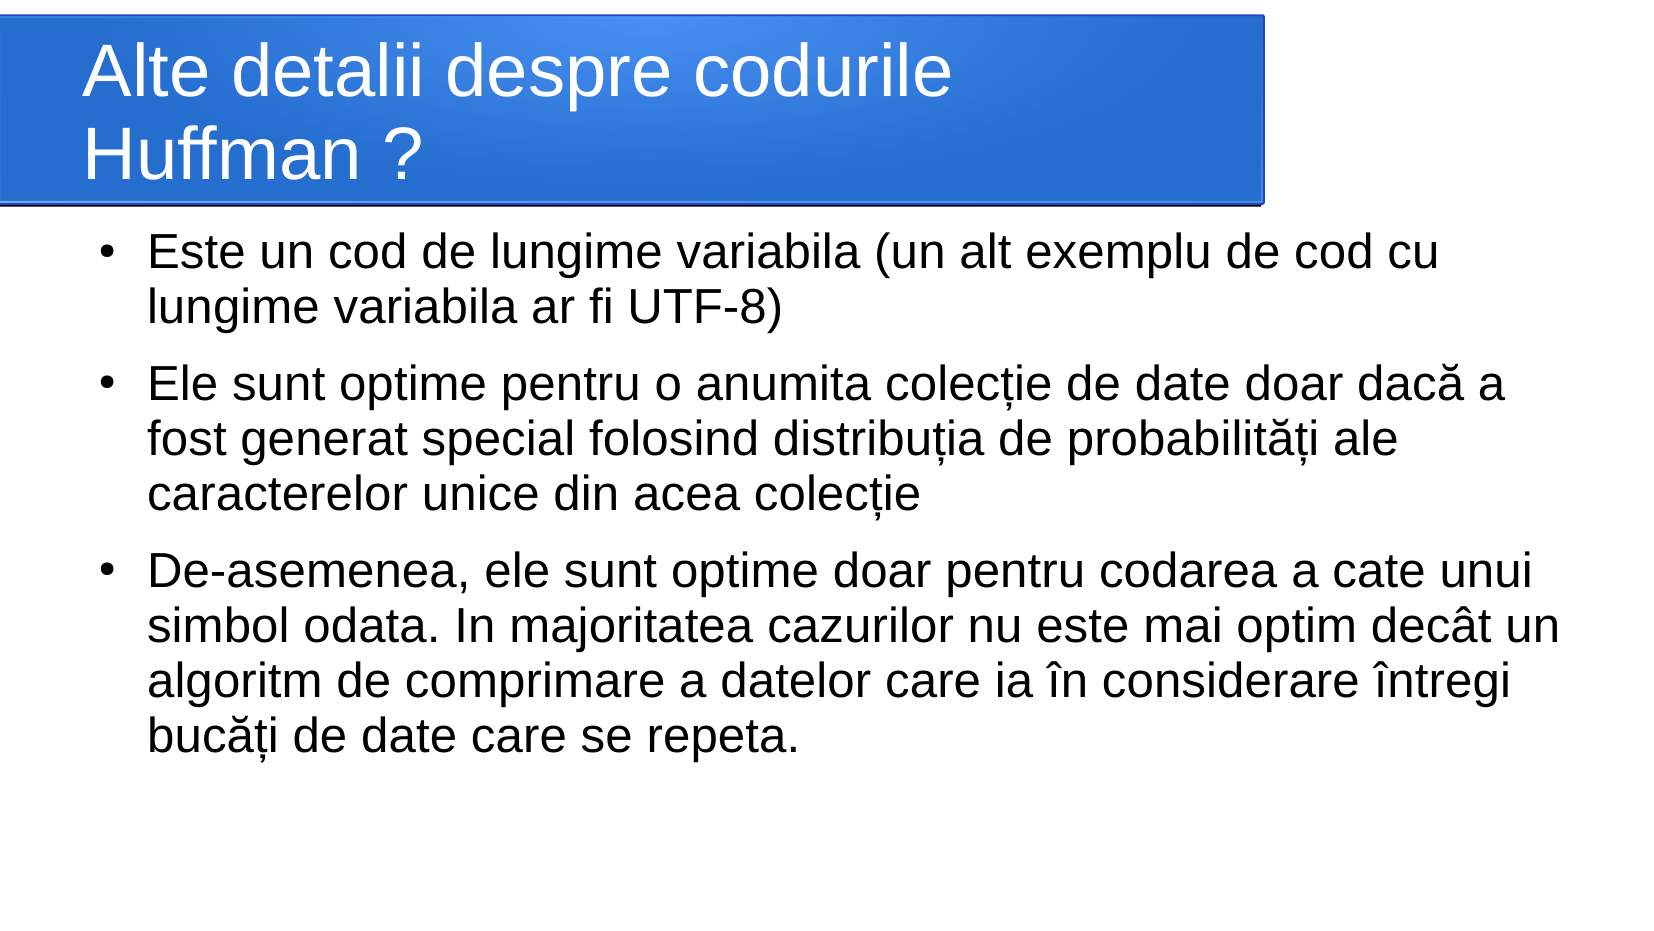

# Alte detalii despre codurile Huffman ?
Este un cod de lungime variabila (un alt exemplu de cod cu lungime variabila ar fi UTF-8)
Ele sunt optime pentru o anumita colecție de date doar dacă a fost generat special folosind distribuția de probabilități ale caracterelor unice din acea colecție
De-asemenea, ele sunt optime doar pentru codarea a cate unui simbol odata. In majoritatea cazurilor nu este mai optim decât un algoritm de comprimare a datelor care ia în considerare întregi bucăți de date care se repeta.